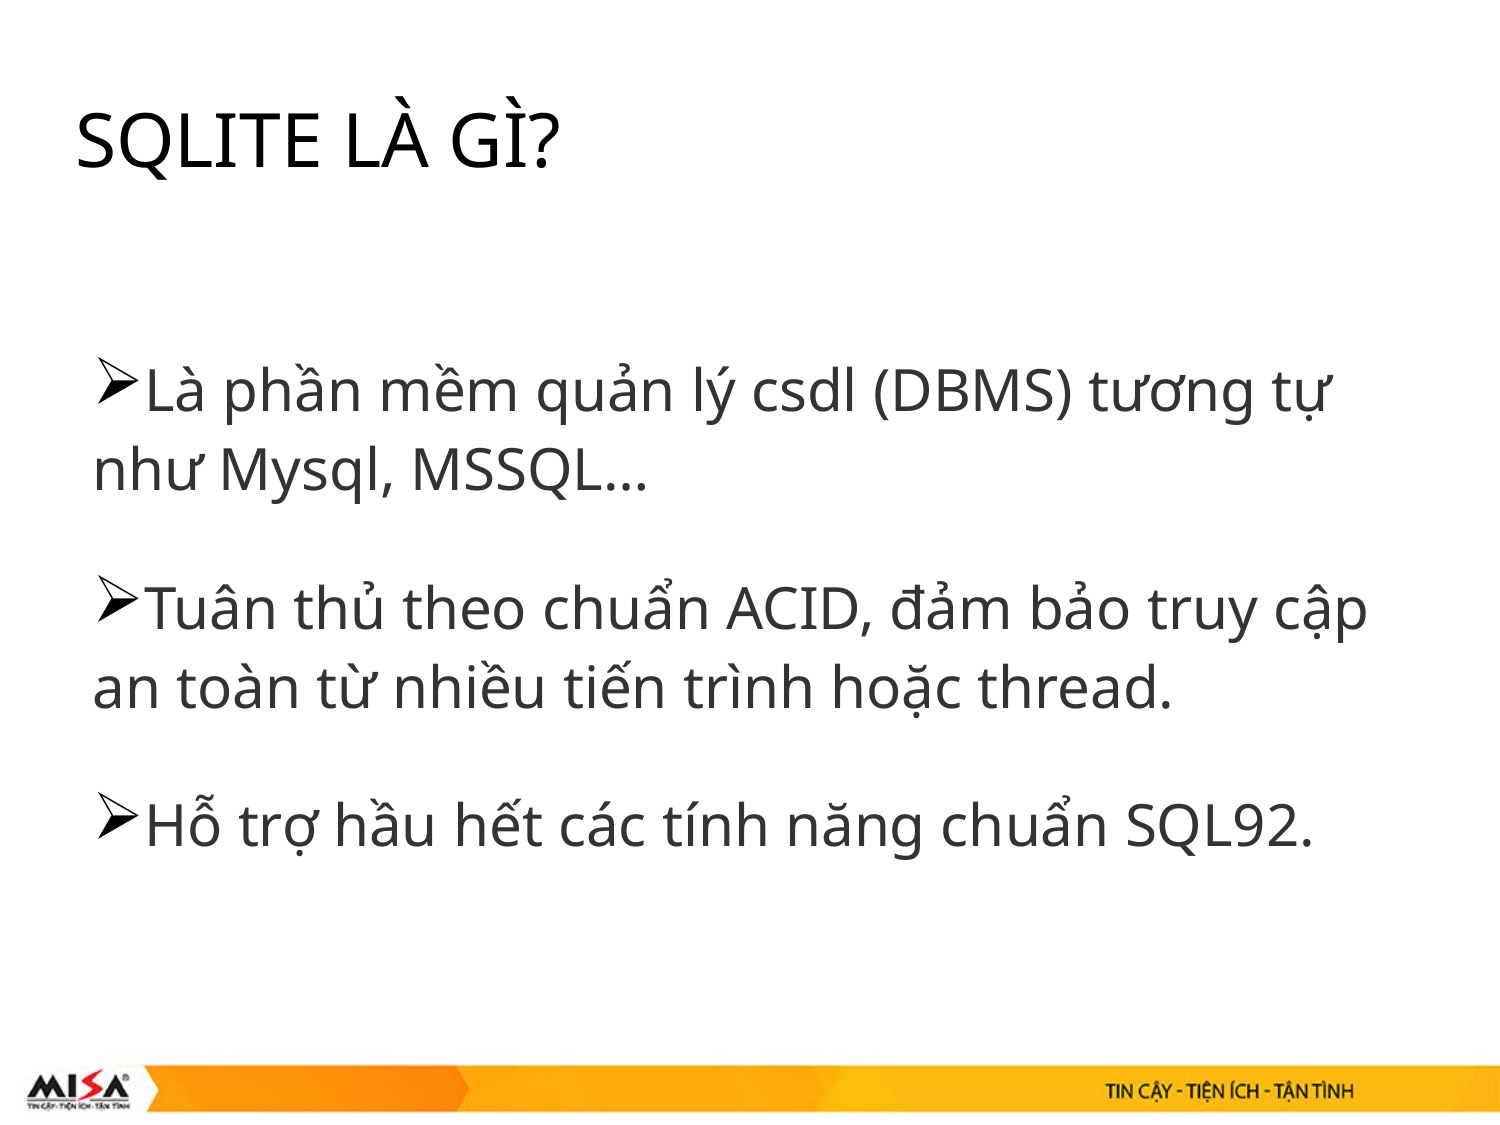

# SQLITE LÀ GÌ?
Là phần mềm quản lý csdl (DBMS) tương tự như Mysql, MSSQL…
Tuân thủ theo chuẩn ACID, đảm bảo truy cập an toàn từ nhiều tiến trình hoặc thread.
Hỗ trợ hầu hết các tính năng chuẩn SQL92.